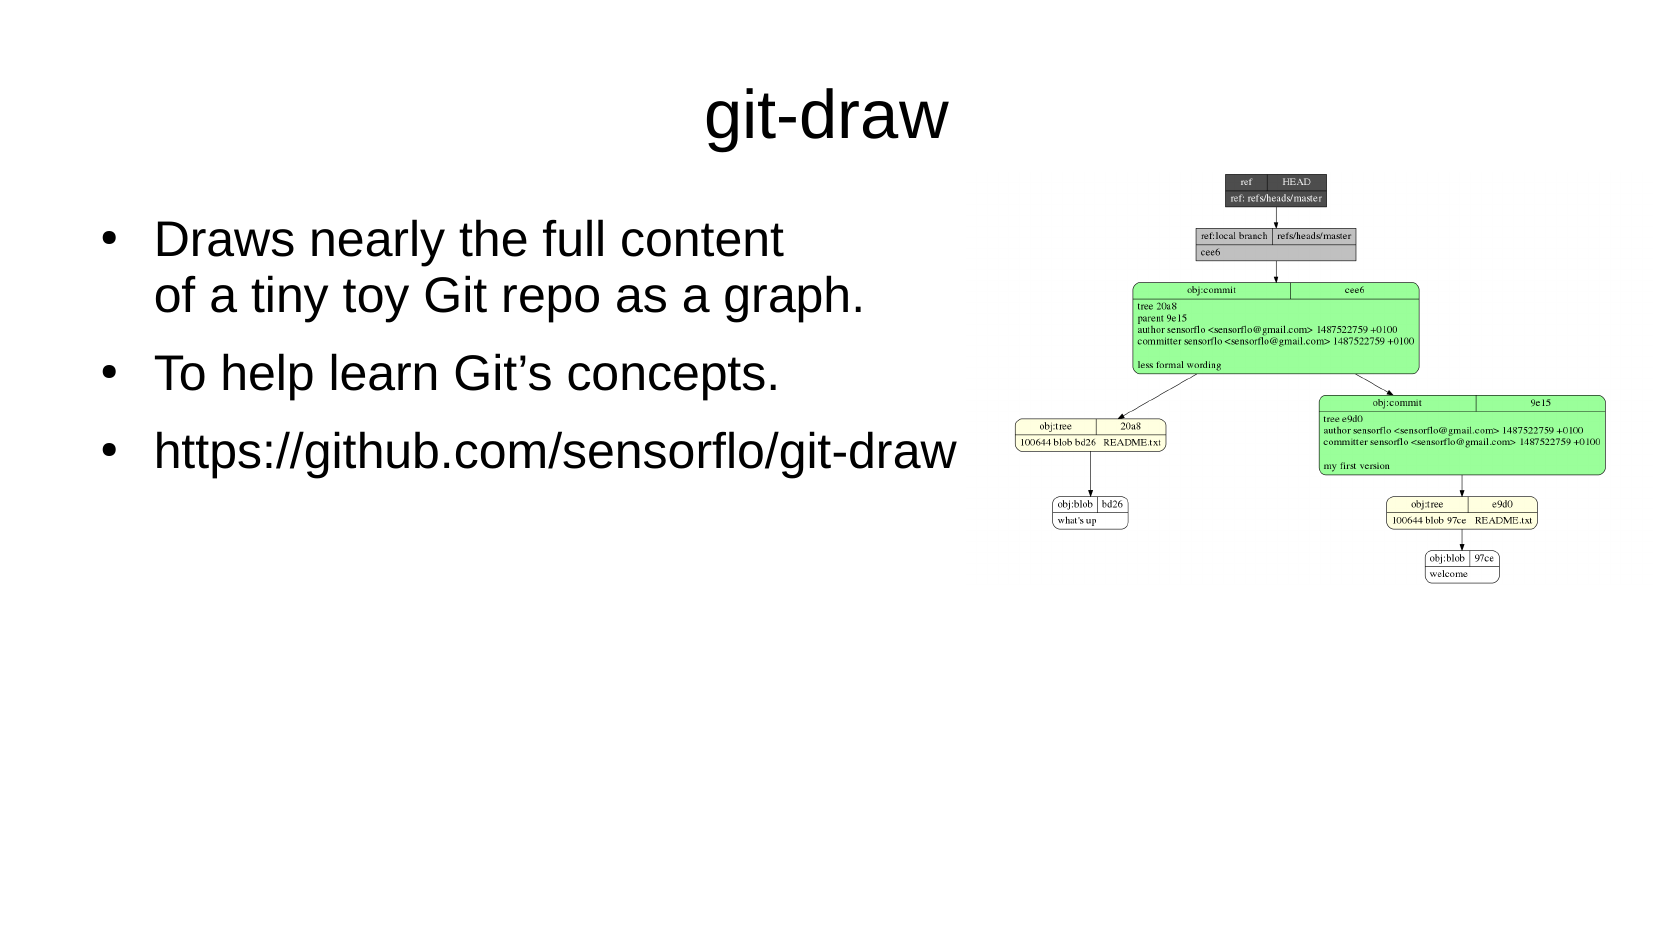

# git-draw
Draws nearly the full content
of a tiny toy Git repo as a graph.
To help learn Git’s concepts.
https://github.com/sensorflo/git-draw